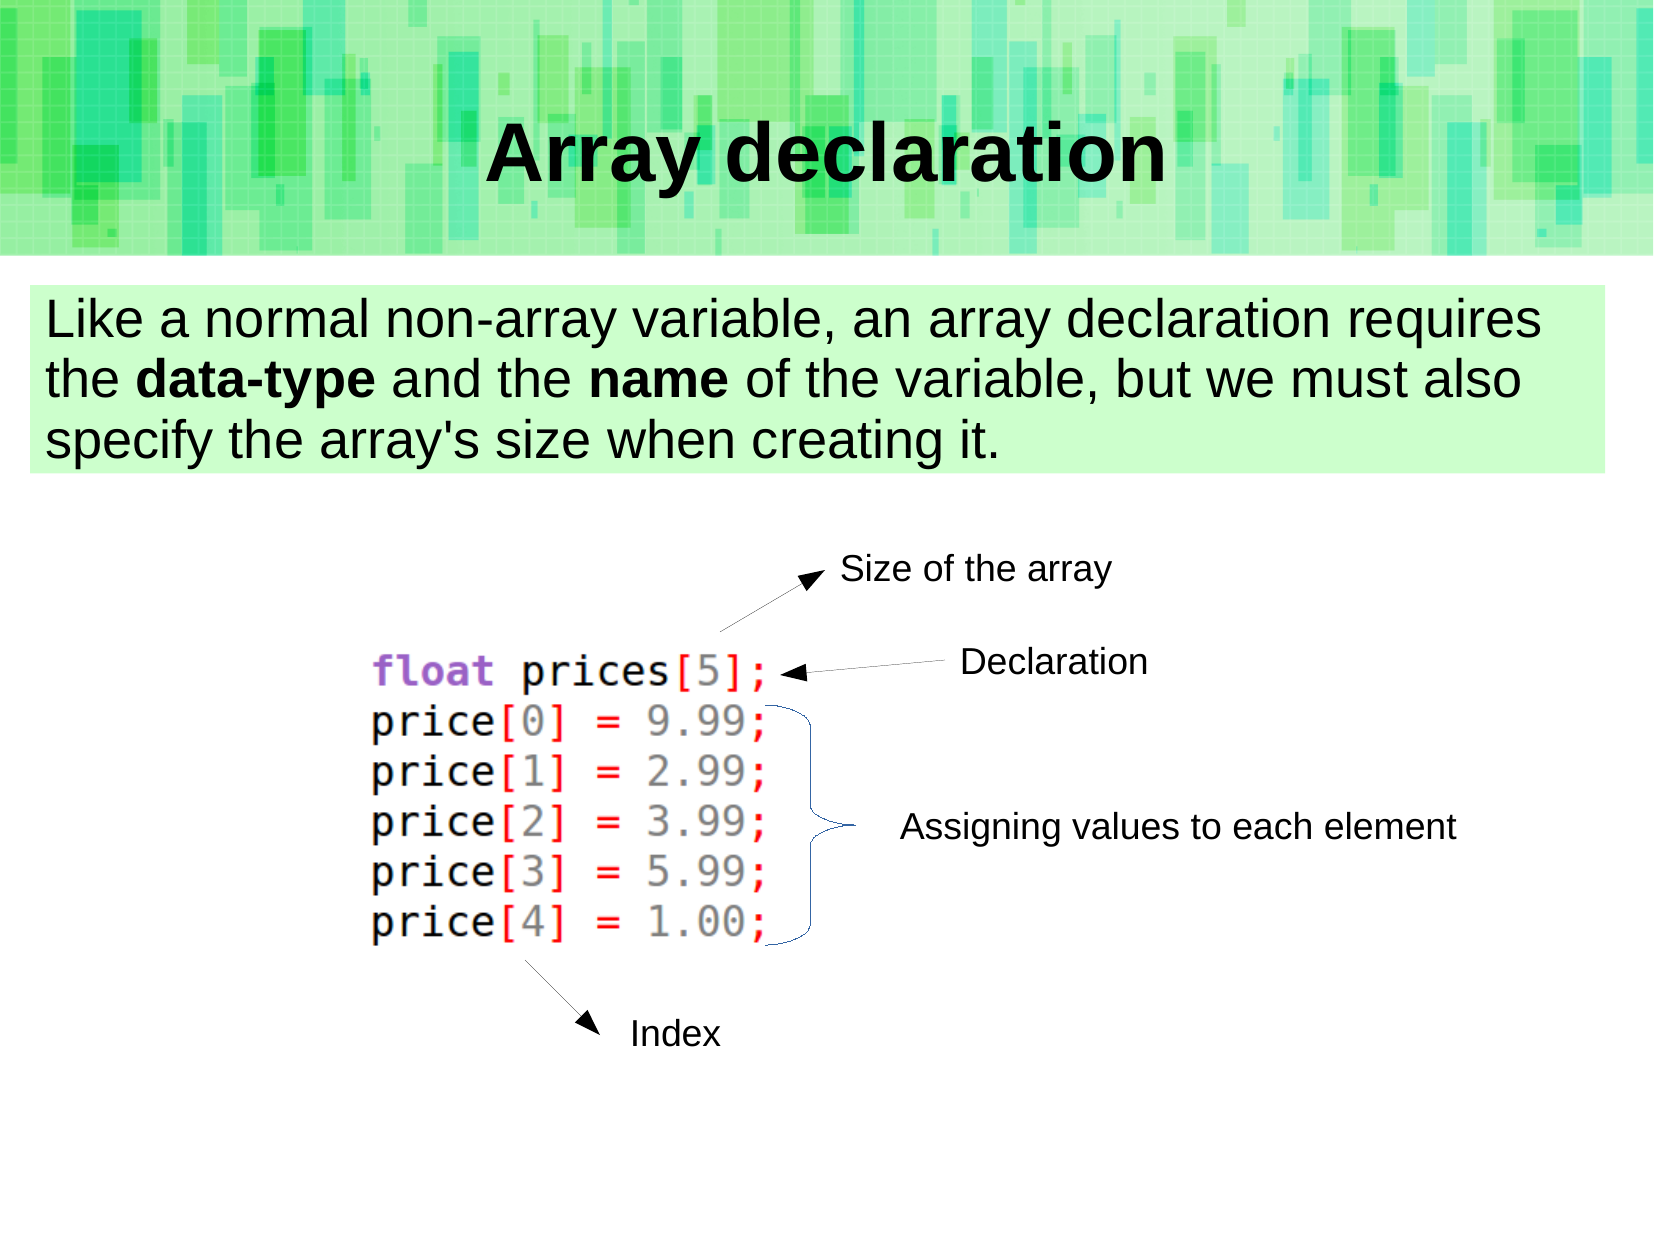

# Array declaration
Like a normal non-array variable, an array declaration requires the data-type and the name of the variable, but we must also specify the array's size when creating it.
Size of the array
Declaration
Assigning values to each element
Index